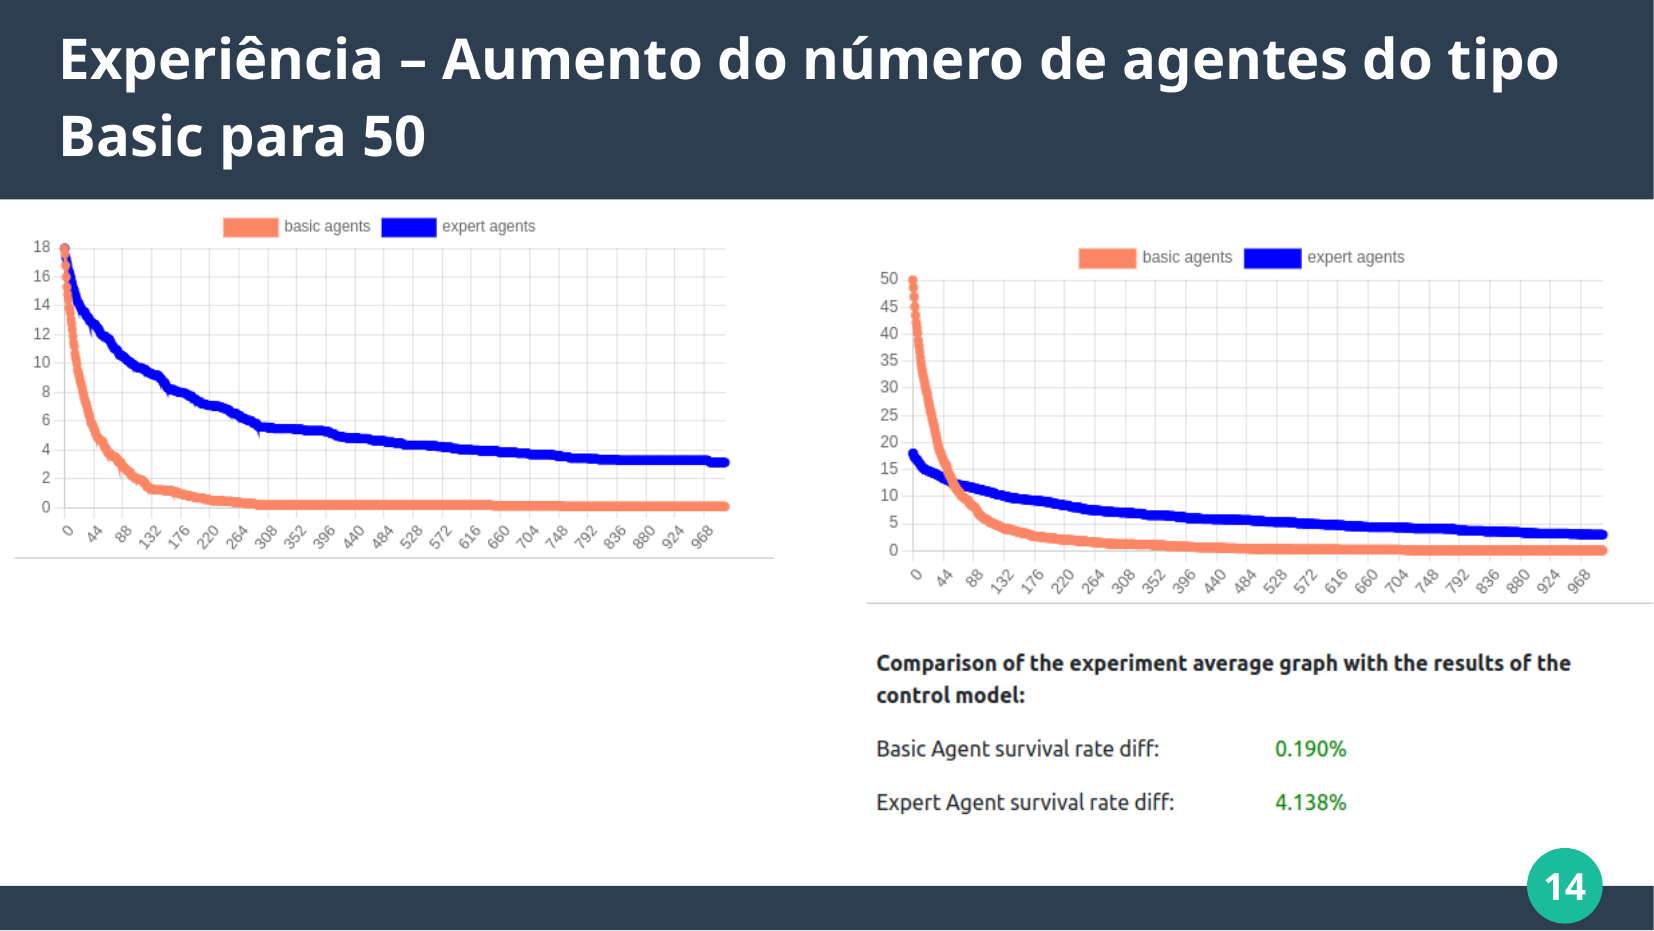

# Experiência – Aumento do número de agentes do tipo Basic para 50